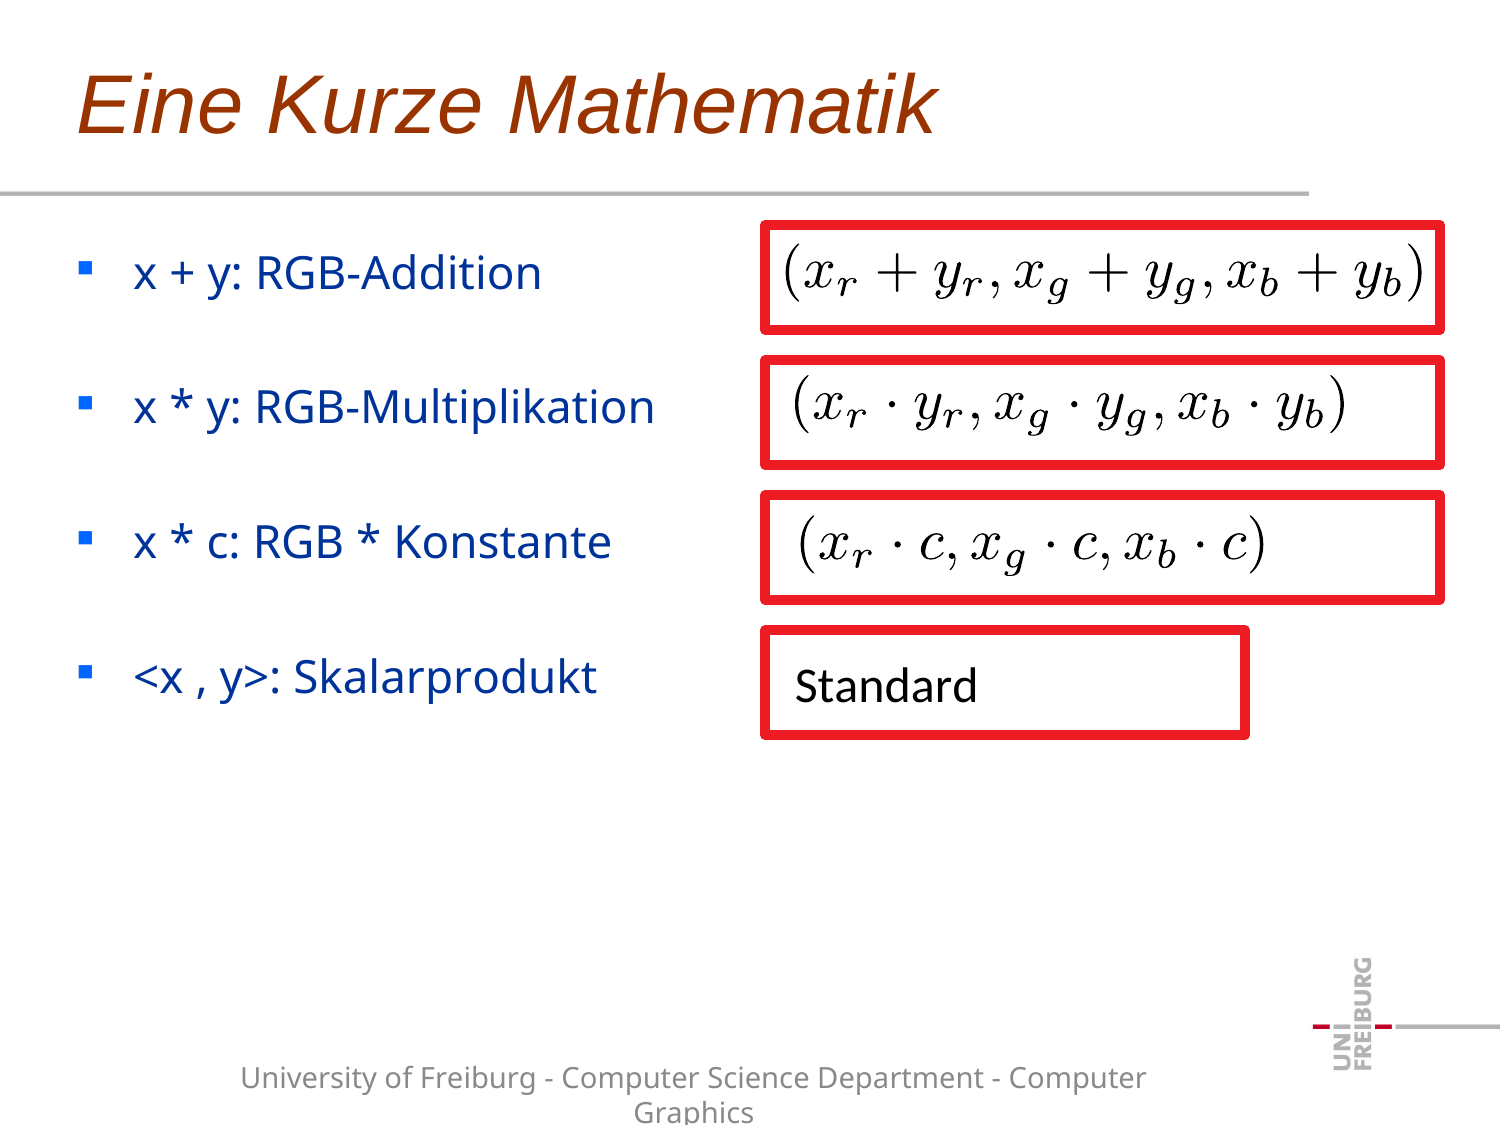

# Eine Kurze Mathematik
x + y: RGB-Addition
x * y: RGB-Multiplikation
x * c: RGB * Konstante
<x , y>: Skalarprodukt
Standard
7